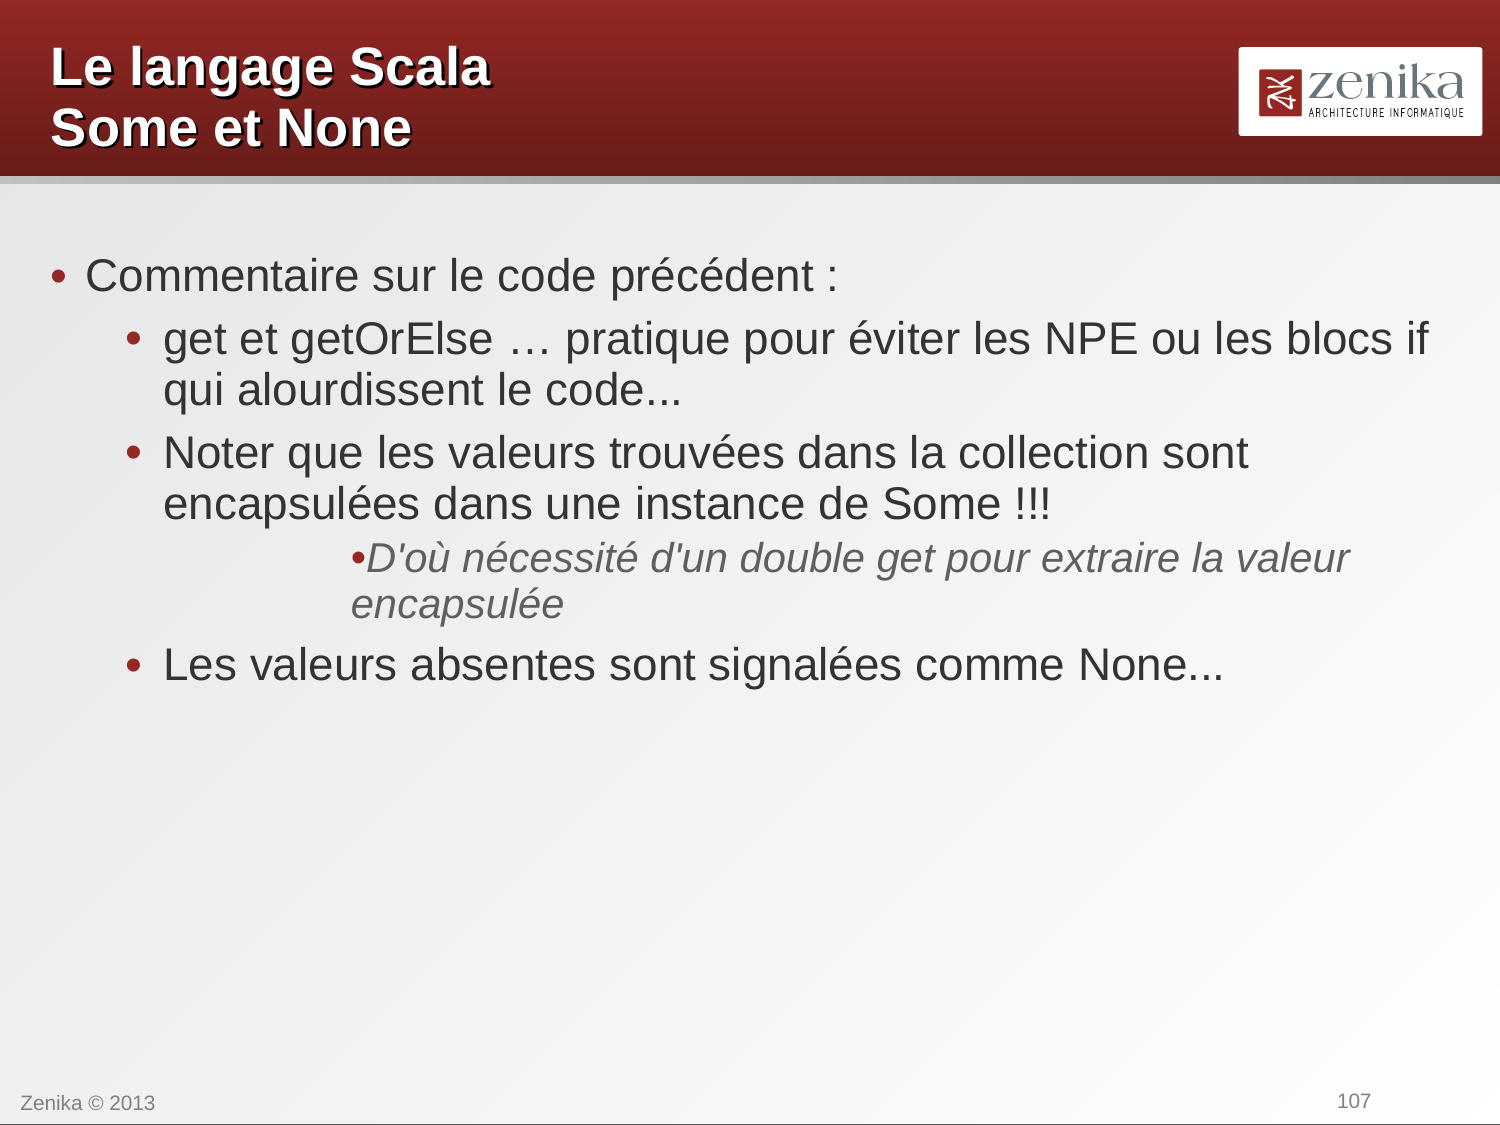

# Le langage Scala Some et None
Commentaire sur le code précédent :
get et getOrElse … pratique pour éviter les NPE ou les blocs if qui alourdissent le code...
Noter que les valeurs trouvées dans la collection sont encapsulées dans une instance de Some !!!
D'où nécessité d'un double get pour extraire la valeur encapsulée
Les valeurs absentes sont signalées comme None...